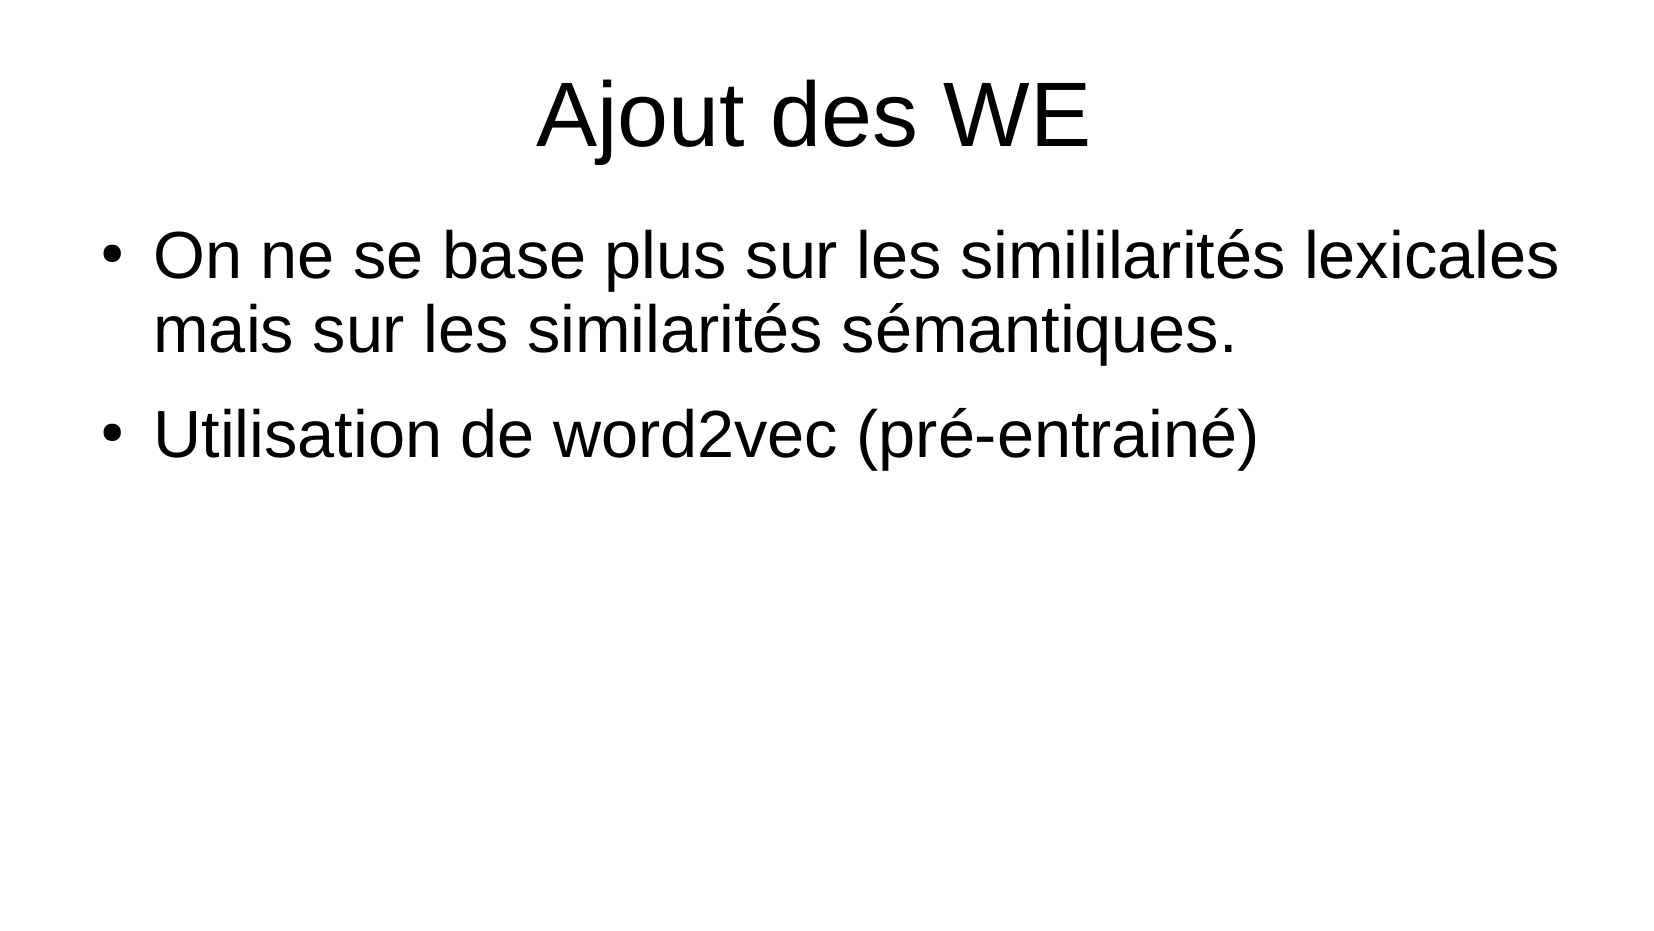

# Ajout des WE
On ne se base plus sur les simililarités lexicales mais sur les similarités sémantiques.
Utilisation de word2vec (pré-entrainé)